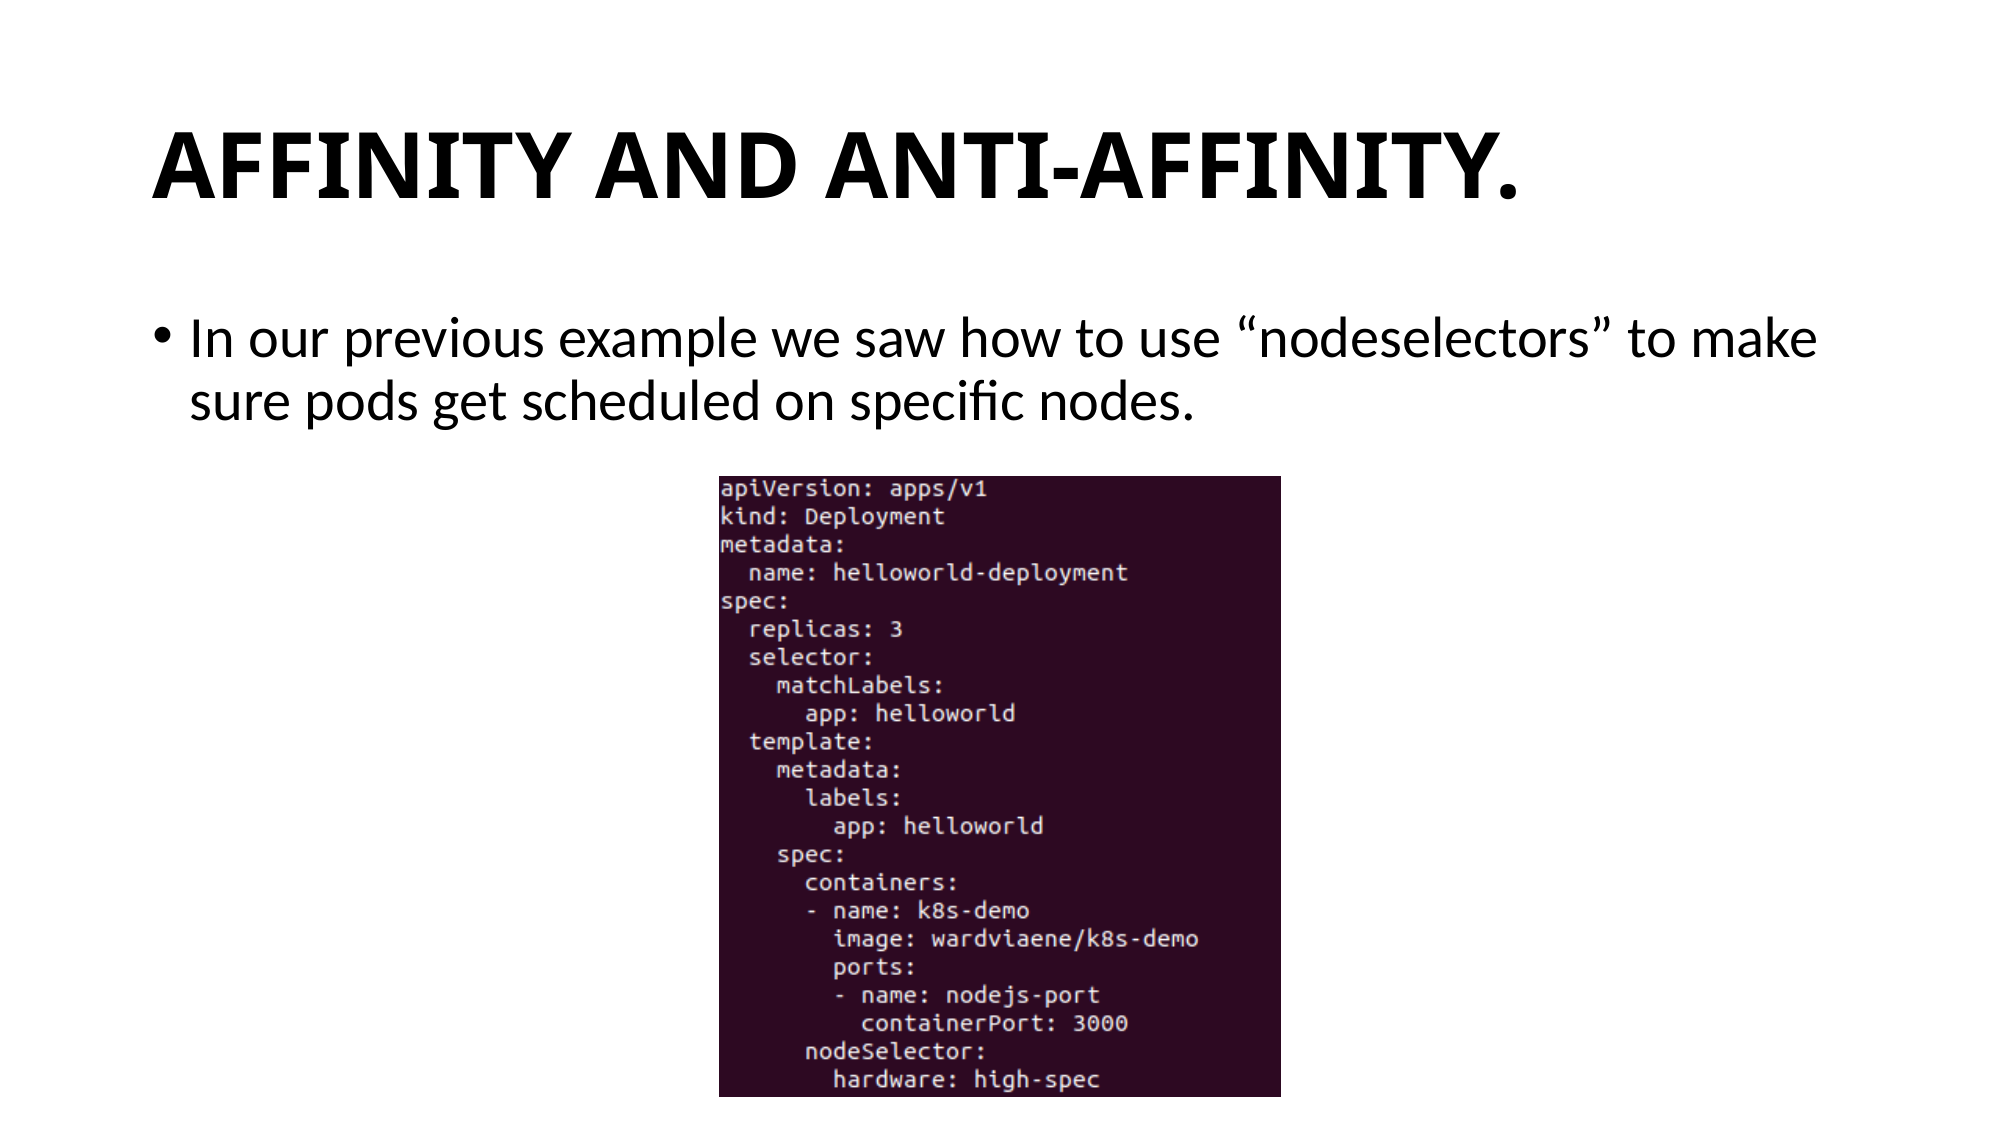

# AFFINITY AND ANTI-AFFINITY.
In our previous example we saw how to use “nodeselectors” to make sure pods get scheduled on specific nodes.